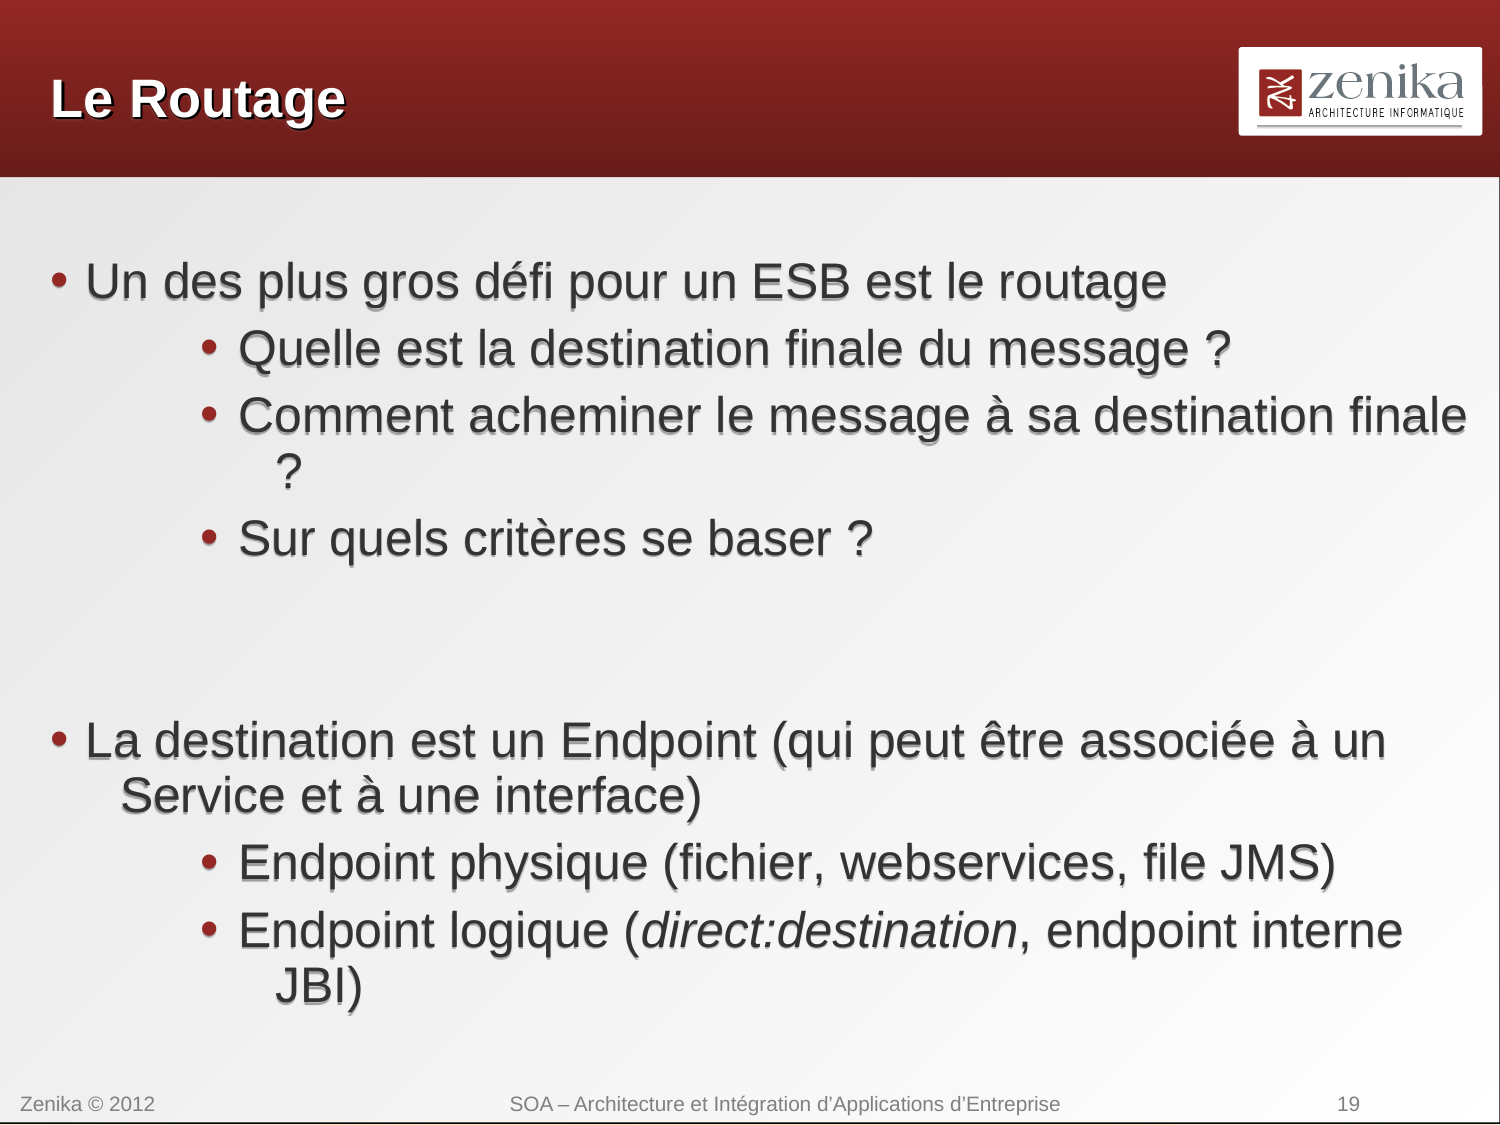

# Le Routage
Un des plus gros défi pour un ESB est le routage
Quelle est la destination finale du message ?
Comment acheminer le message à sa destination finale ?
Sur quels critères se baser ?
La destination est un Endpoint (qui peut être associée à un Service et à une interface)
Endpoint physique (fichier, webservices, file JMS)
Endpoint logique (direct:destination, endpoint interne JBI)